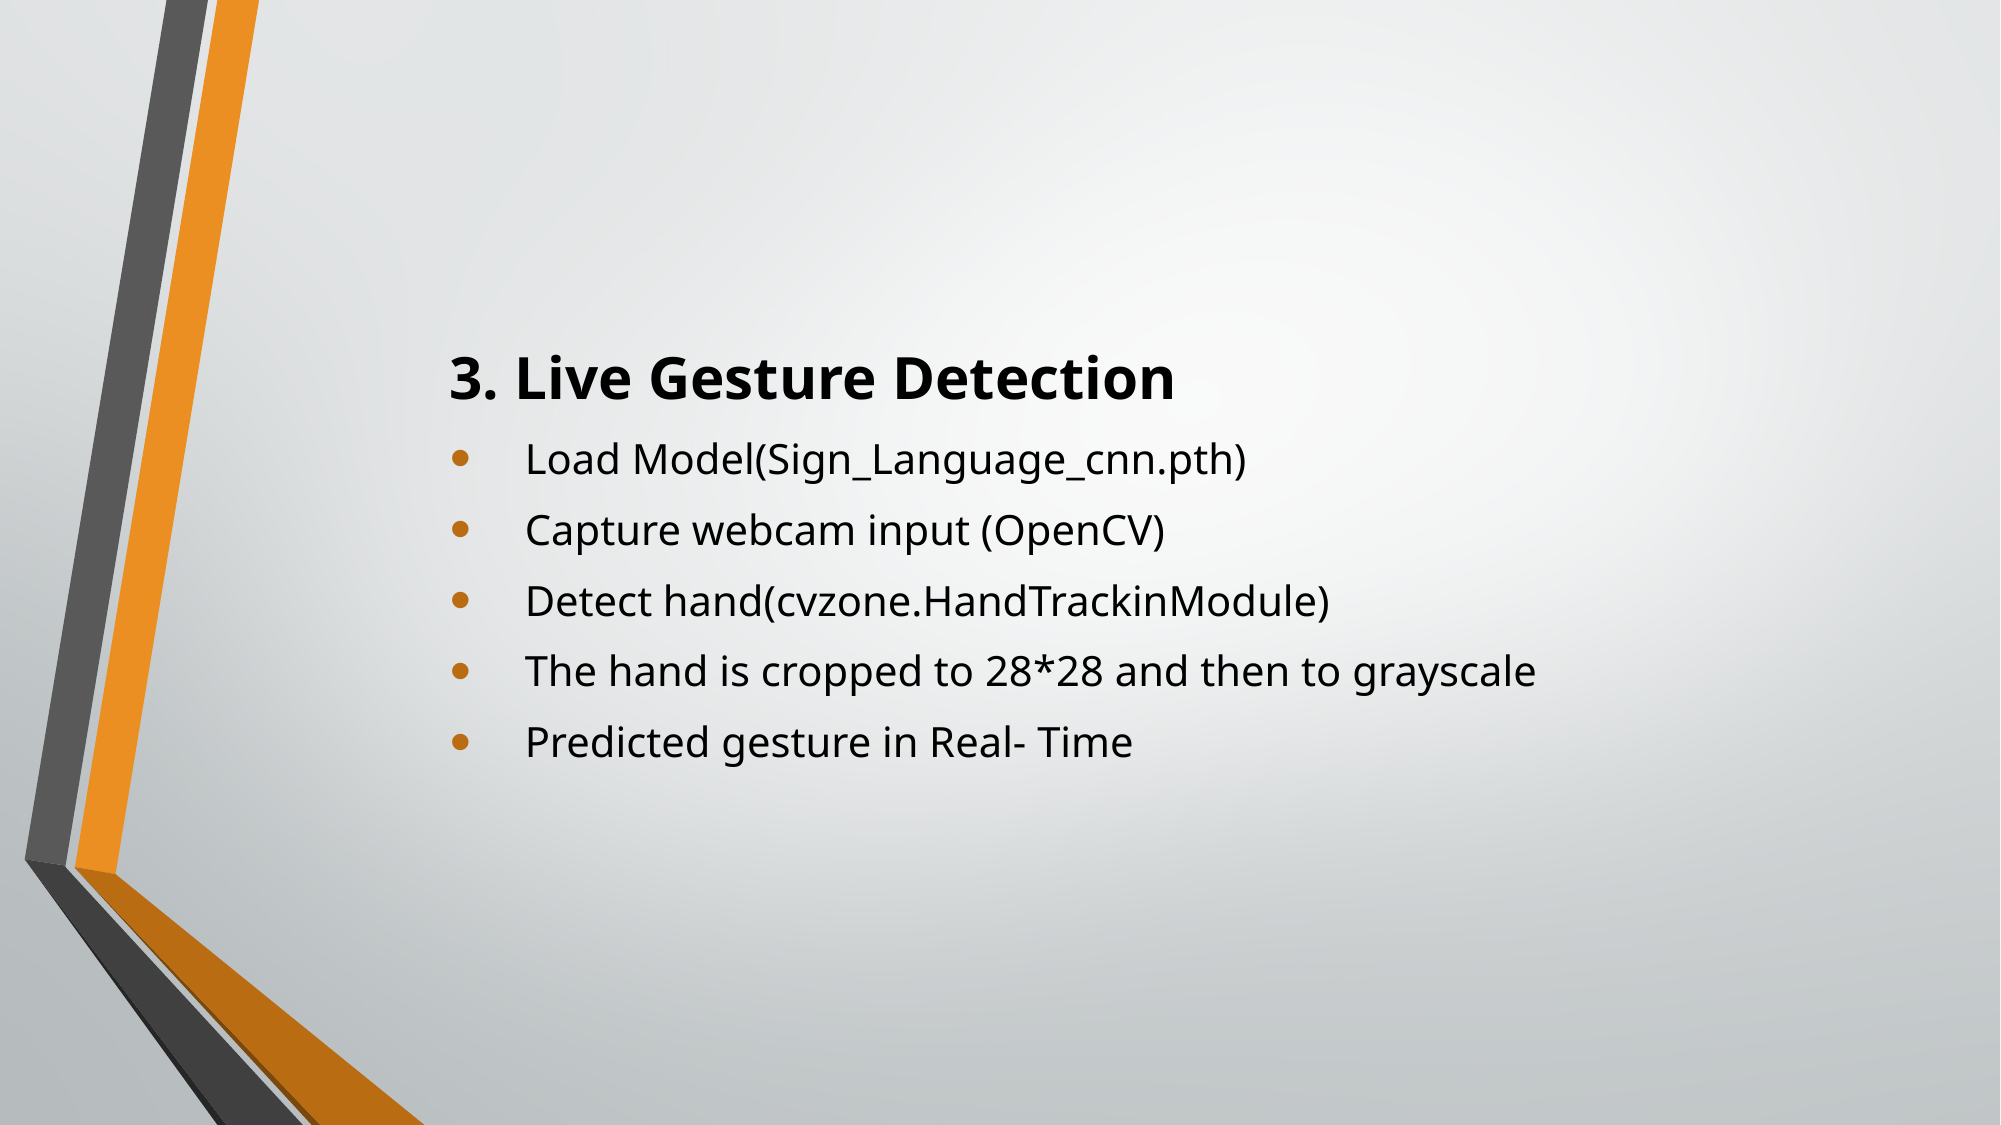

# 3. Live Gesture Detection
Load Model(Sign_Language_cnn.pth)
Capture webcam input (OpenCV)
Detect hand(cvzone.HandTrackinModule)
The hand is cropped to 28*28 and then to grayscale
Predicted gesture in Real- Time